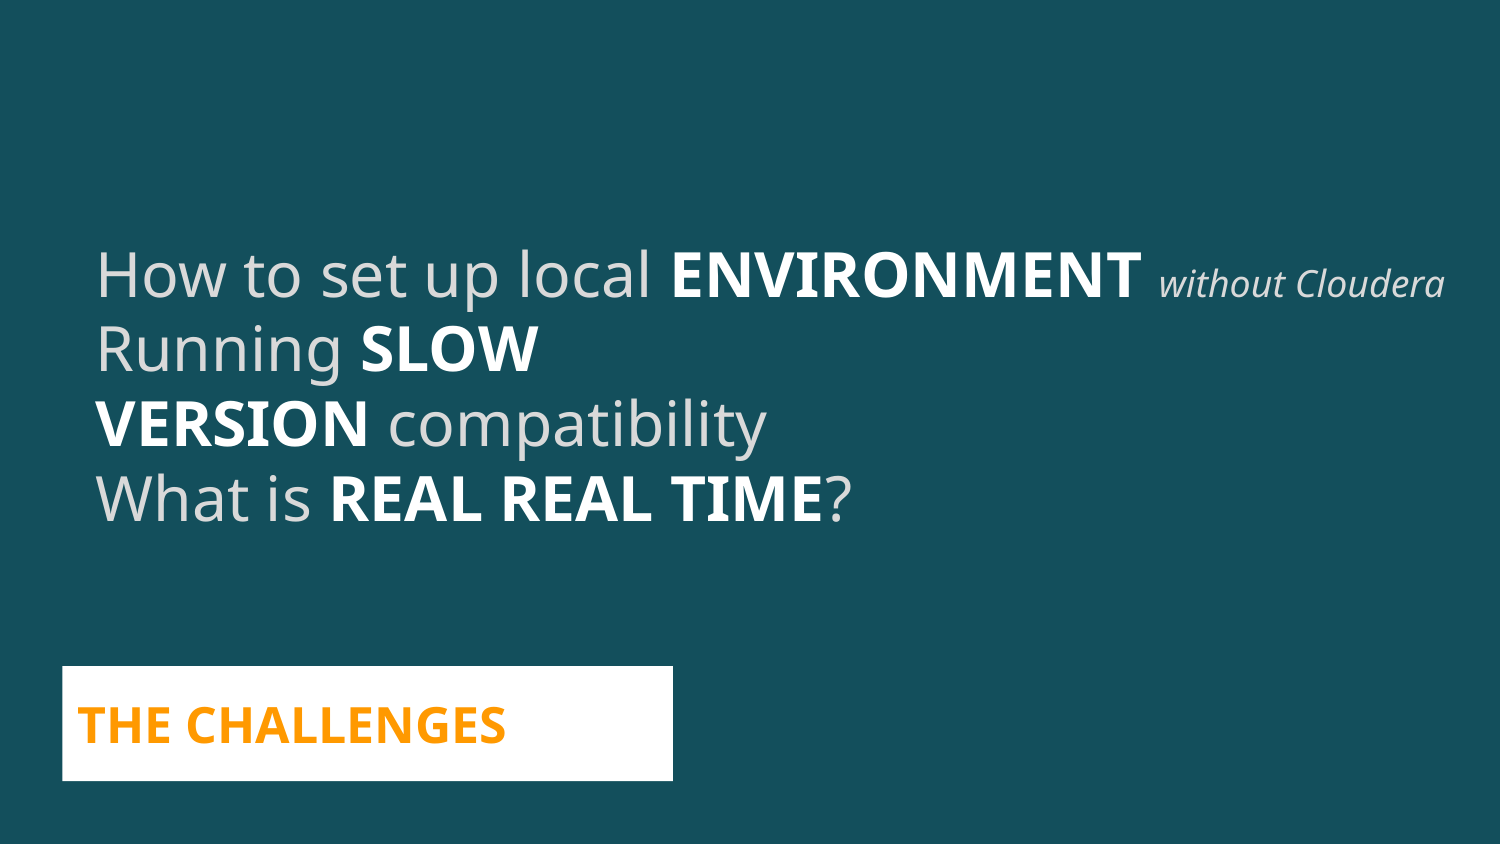

# How to set up local ENVIRONMENT without Cloudera Running SLOW VERSION compatibility What is REAL REAL TIME?
THE CHALLENGES